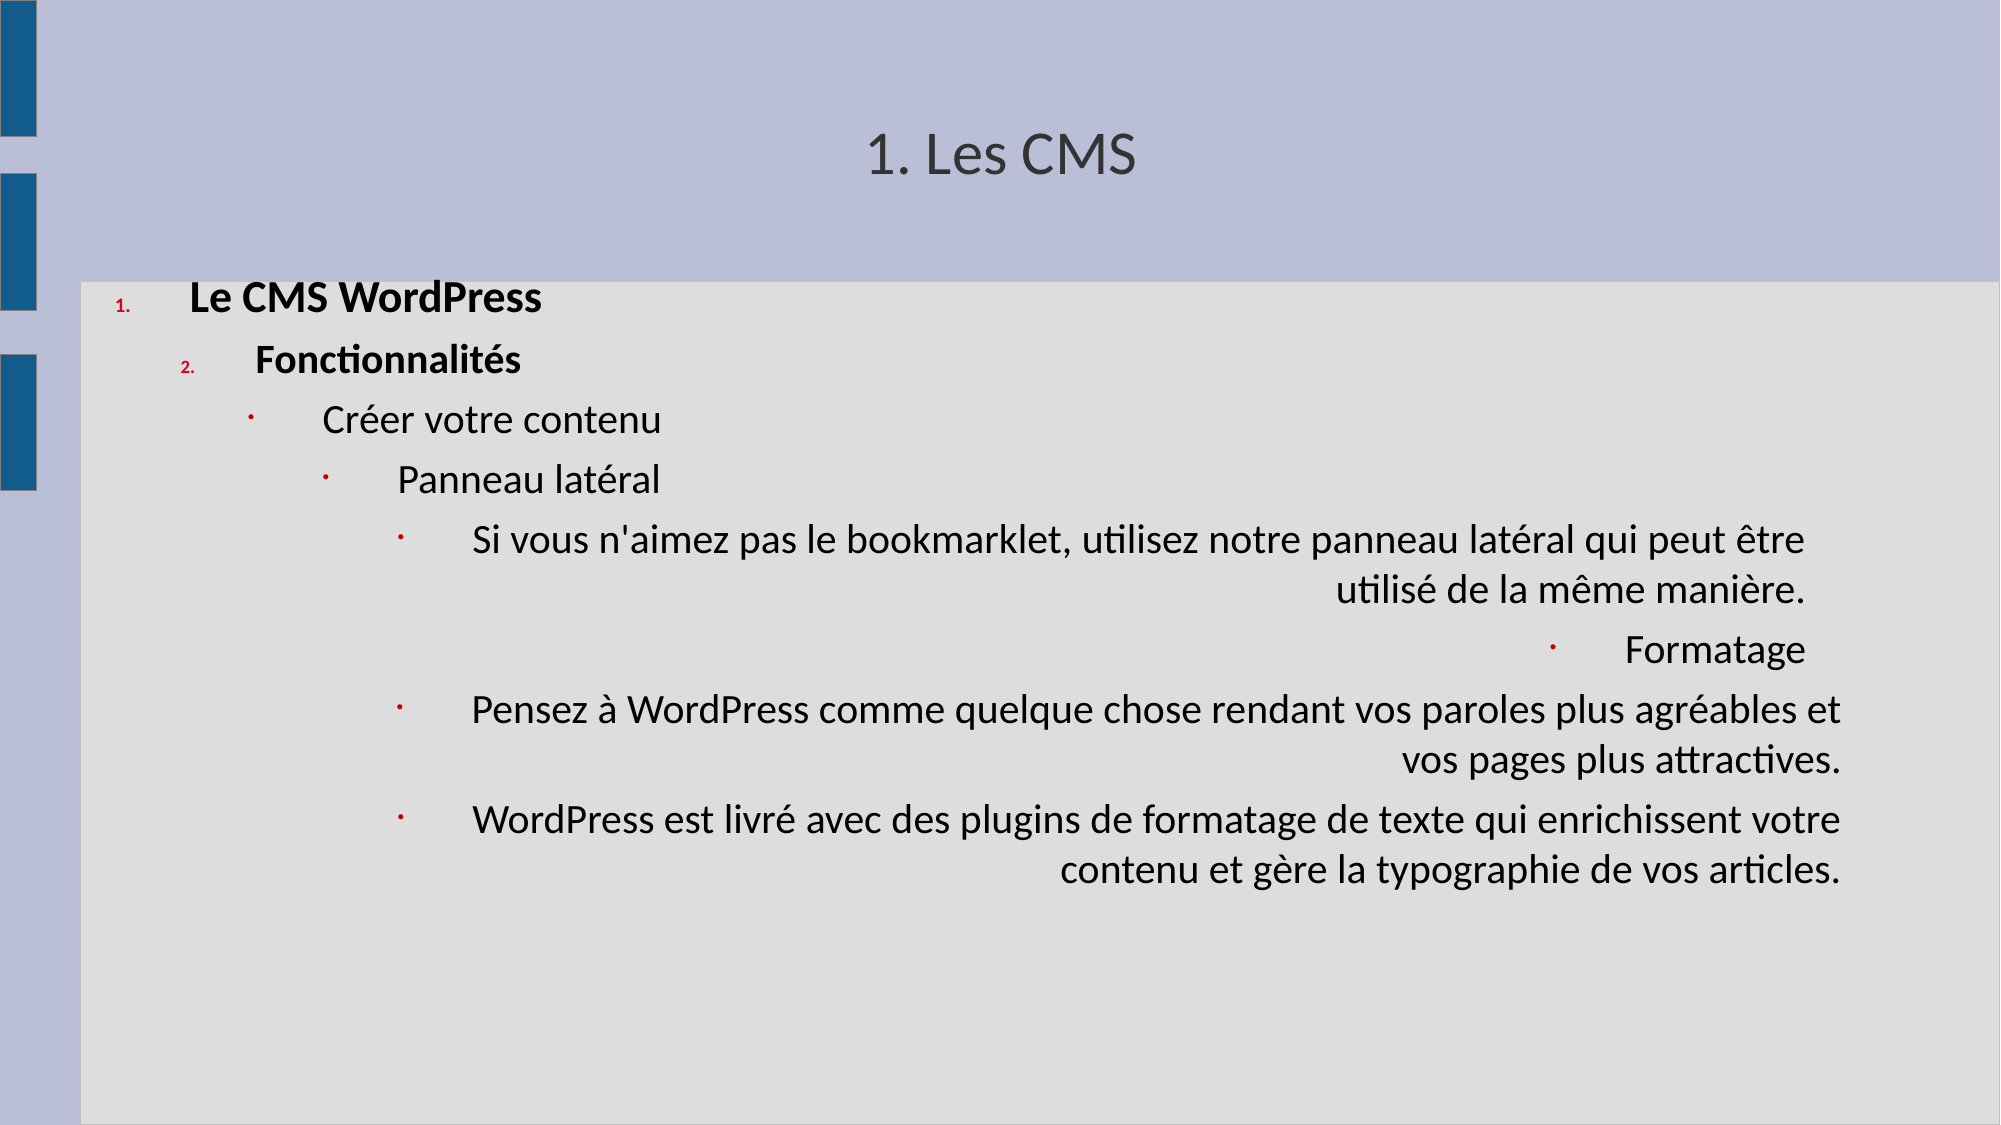

# 1. Les CMS
Le CMS WordPress
Fonctionnalités
Créer votre contenu
Panneau latéral
Si vous n'aimez pas le bookmarklet, utilisez notre panneau latéral qui peut être utilisé de la même manière.
Formatage
Pensez à WordPress comme quelque chose rendant vos paroles plus agréables et vos pages plus attractives.
WordPress est livré avec des plugins de formatage de texte qui enrichissent votre contenu et gère la typographie de vos articles.